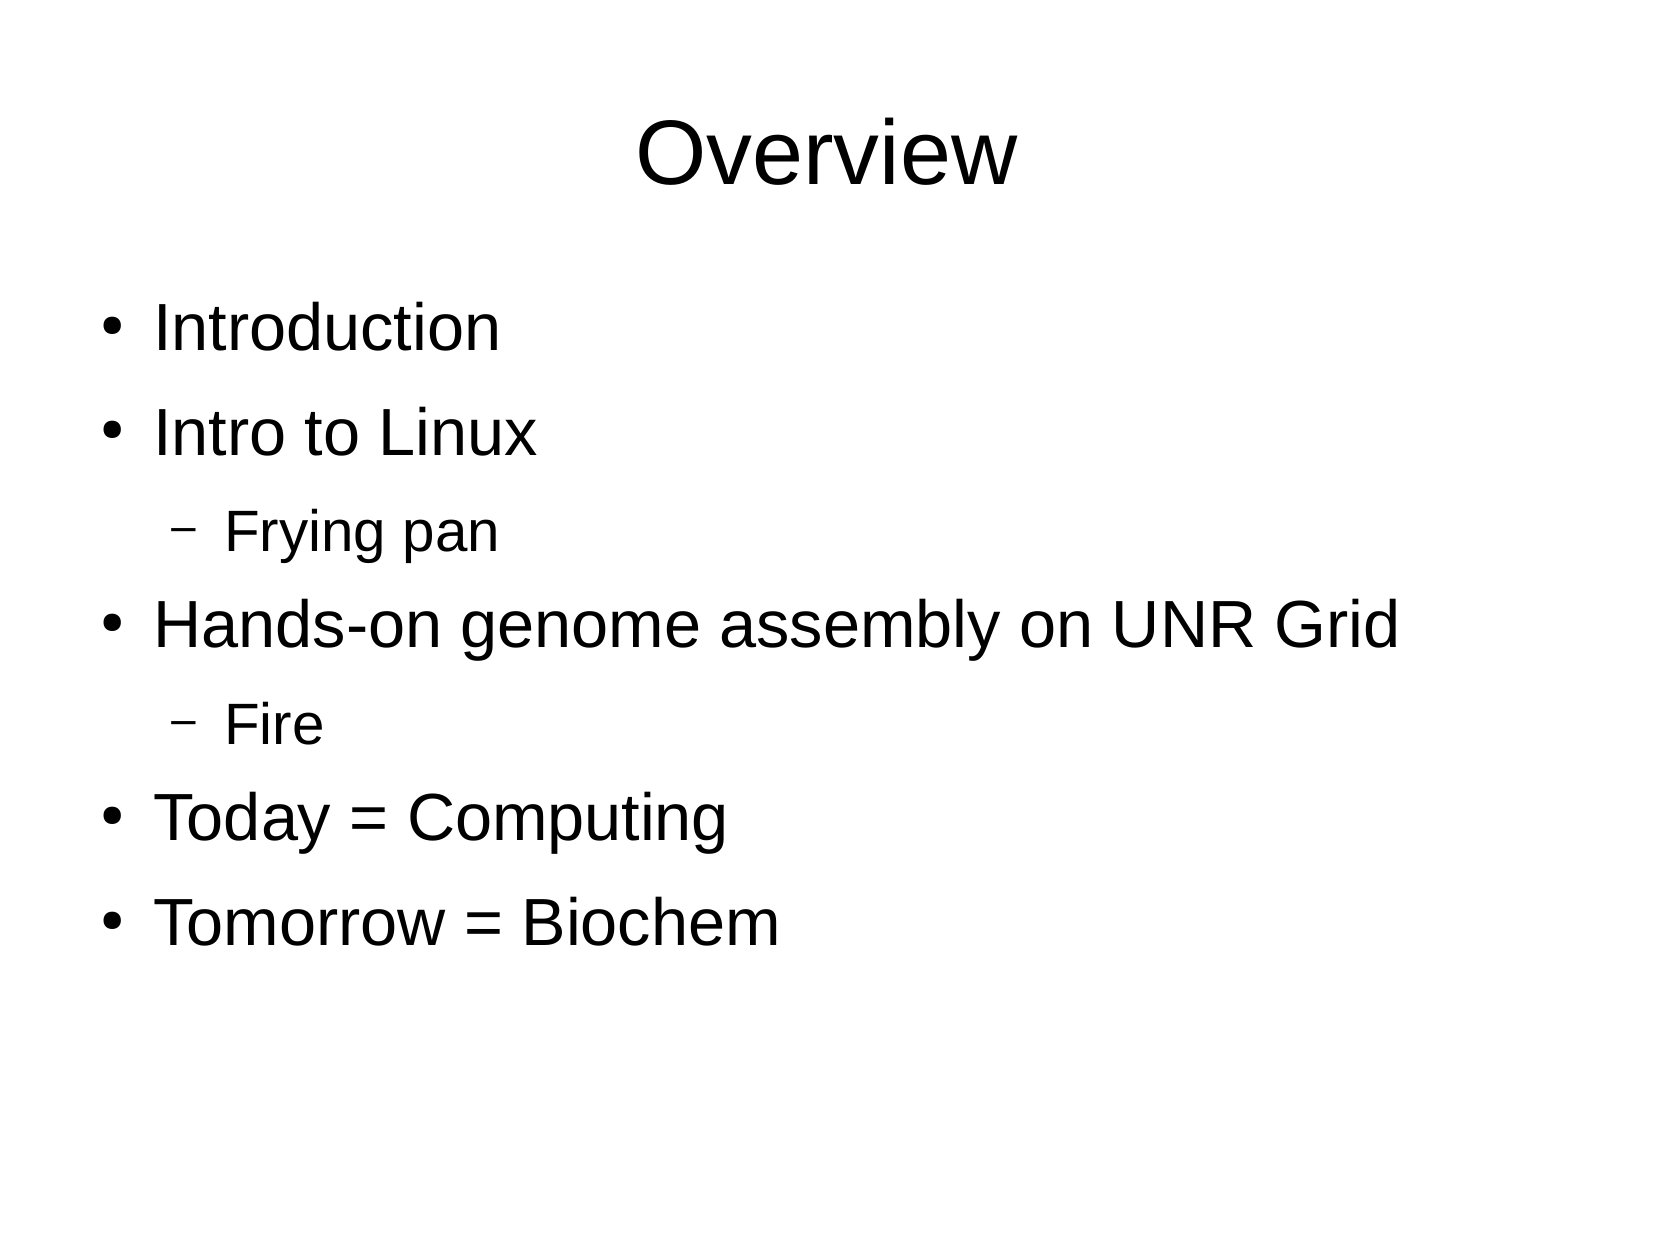

# Overview
Introduction
Intro to Linux
Frying pan
Hands-on genome assembly on UNR Grid
Fire
Today = Computing
Tomorrow = Biochem